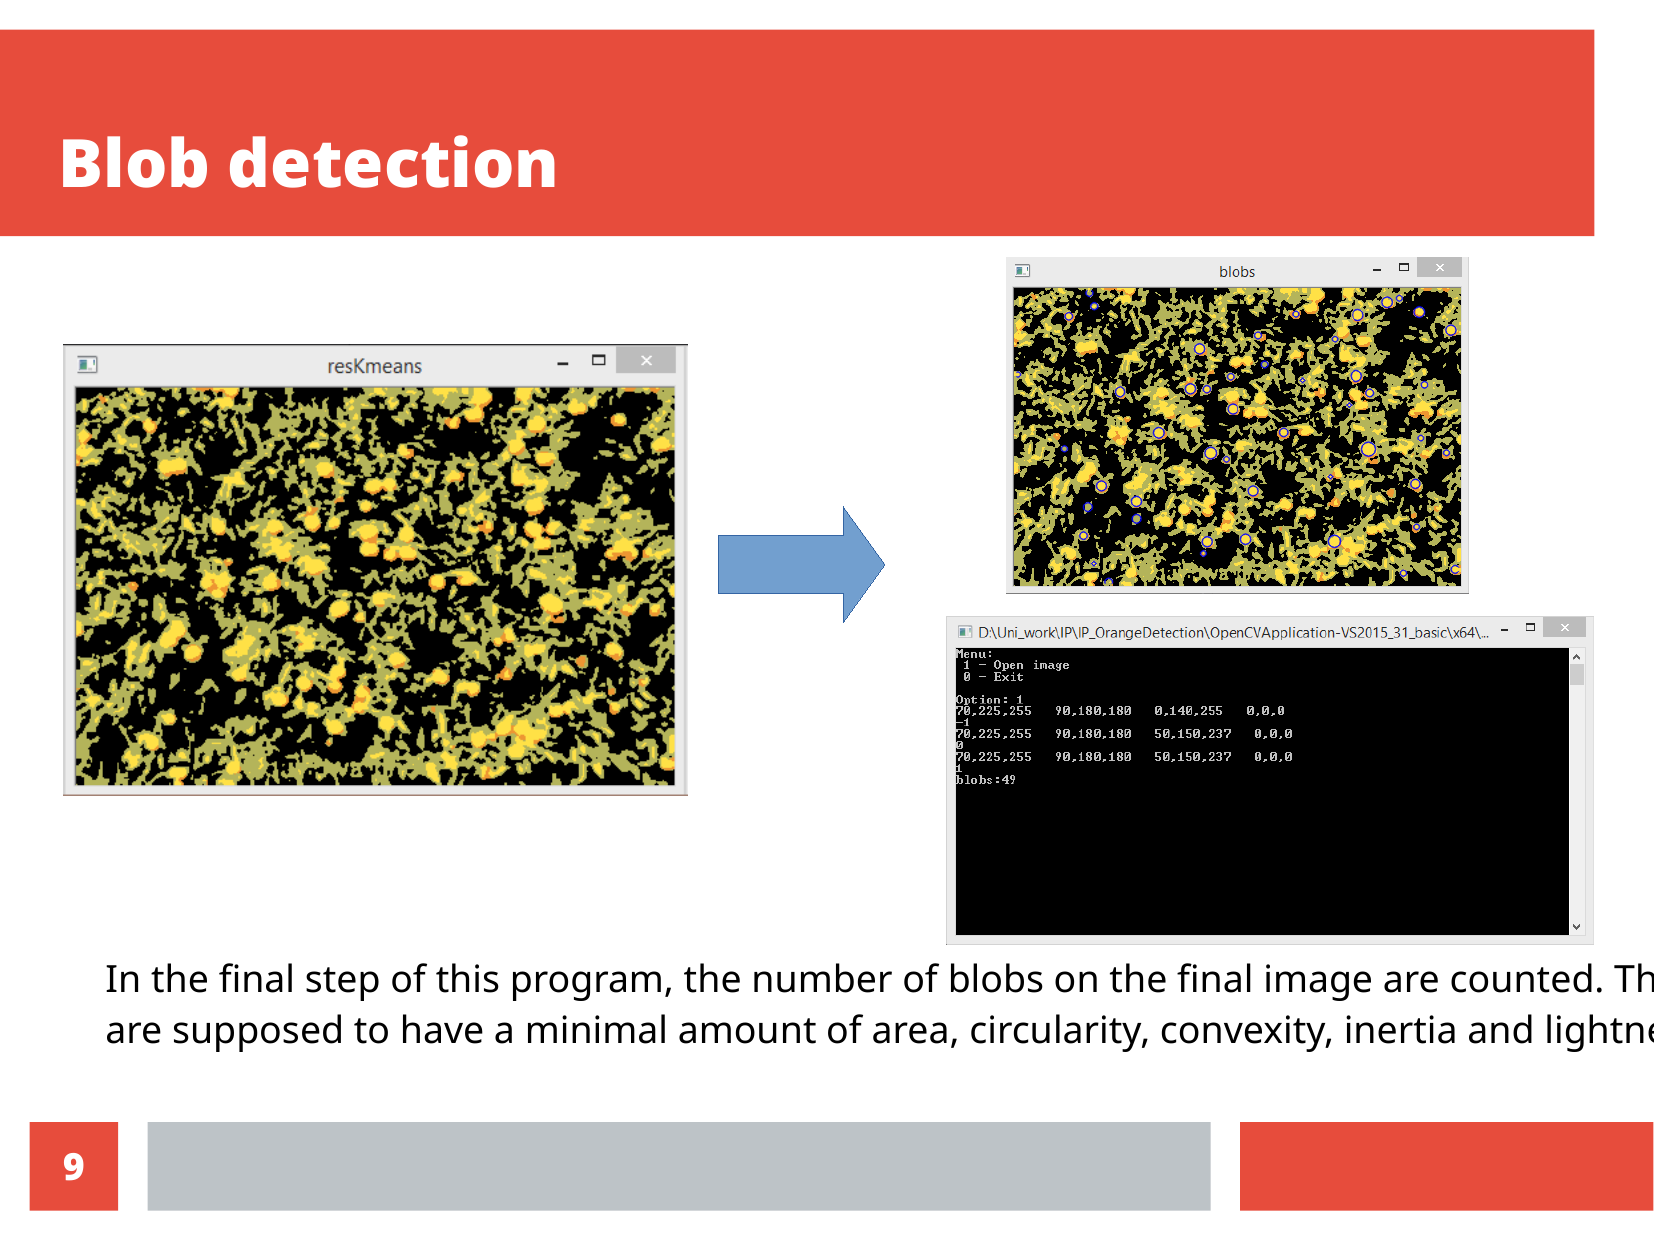

# Blob detection
In the final step of this program, the number of blobs on the final image are counted. The blobs
are supposed to have a minimal amount of area, circularity, convexity, inertia and lightness.
9